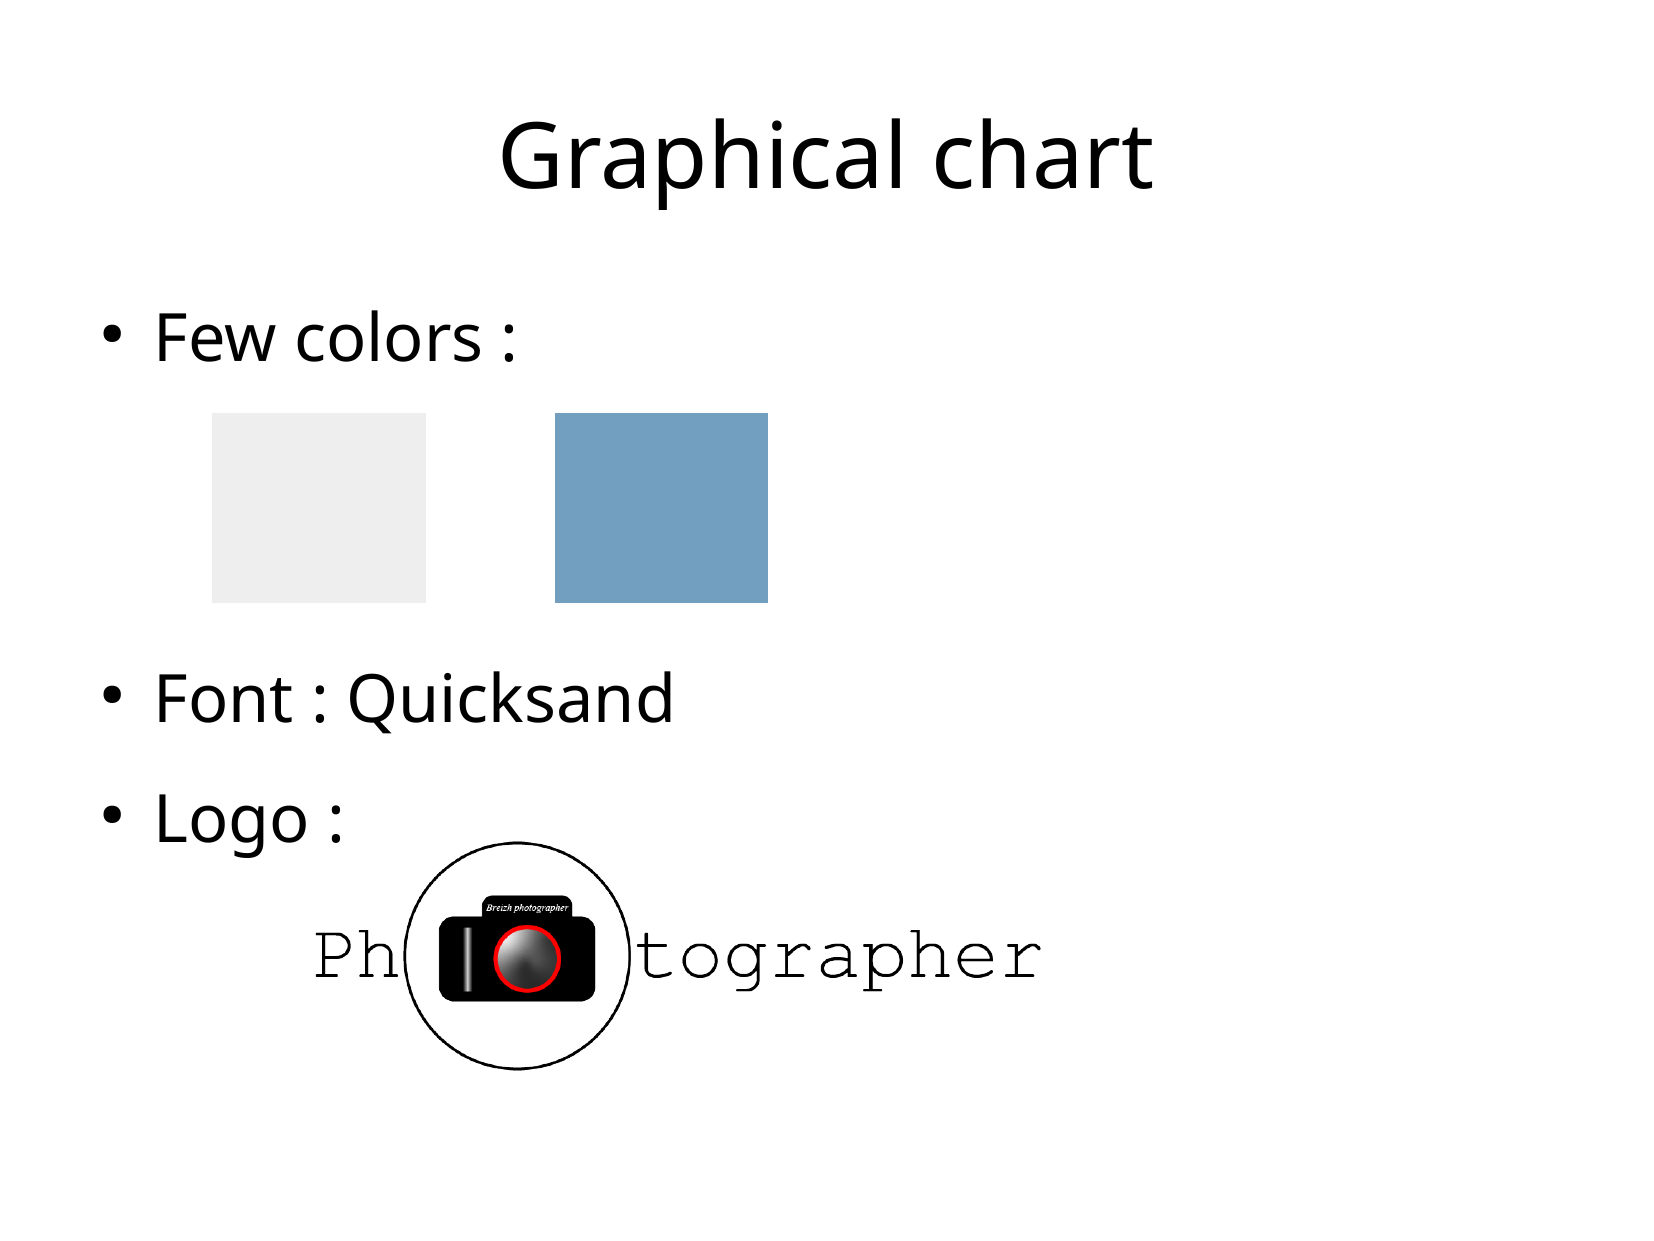

# Graphical chart
Few colors :
Font : Quicksand
Logo :